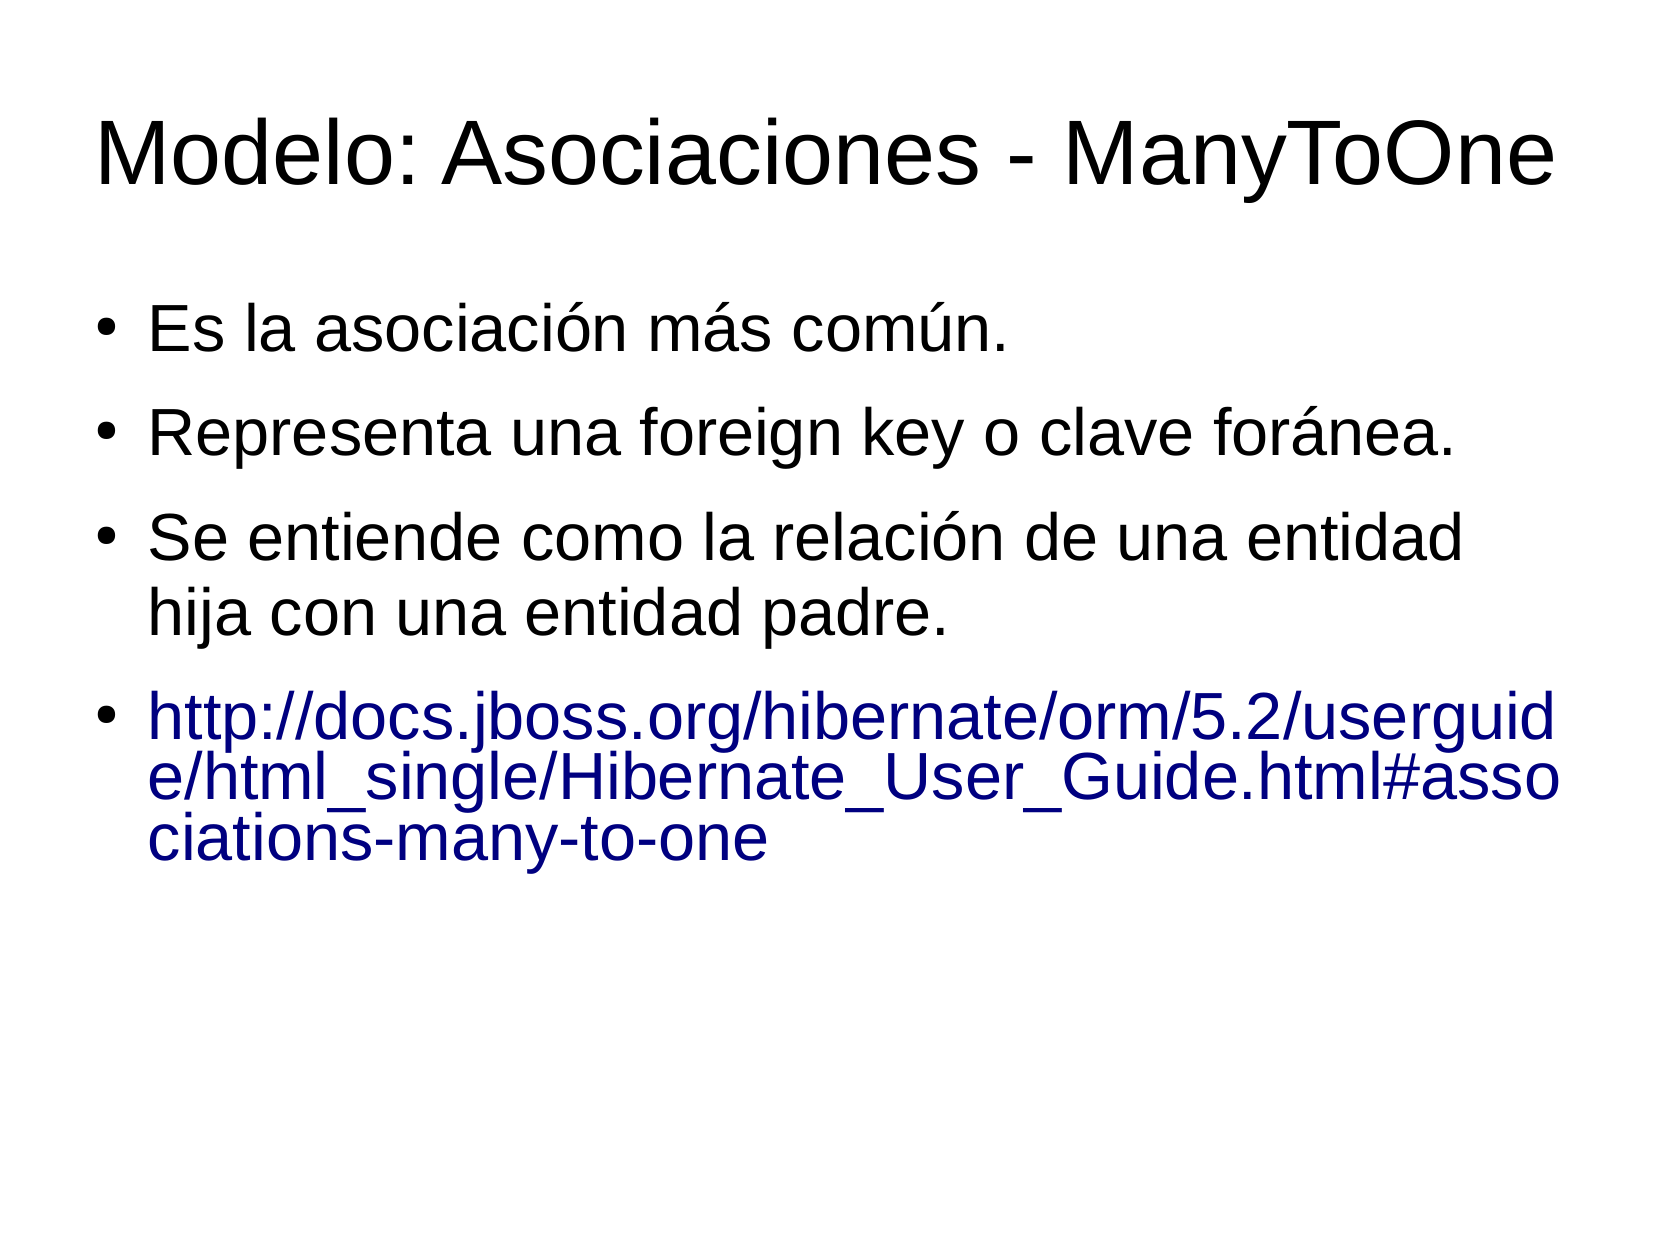

# Modelo: Asociaciones - ManyToOne
Es la asociación más común.
Representa una foreign key o clave foránea.
Se entiende como la relación de una entidad hija con una entidad padre.
http://docs.jboss.org/hibernate/orm/5.2/userguide/html_single/Hibernate_User_Guide.html#associations-many-to-one